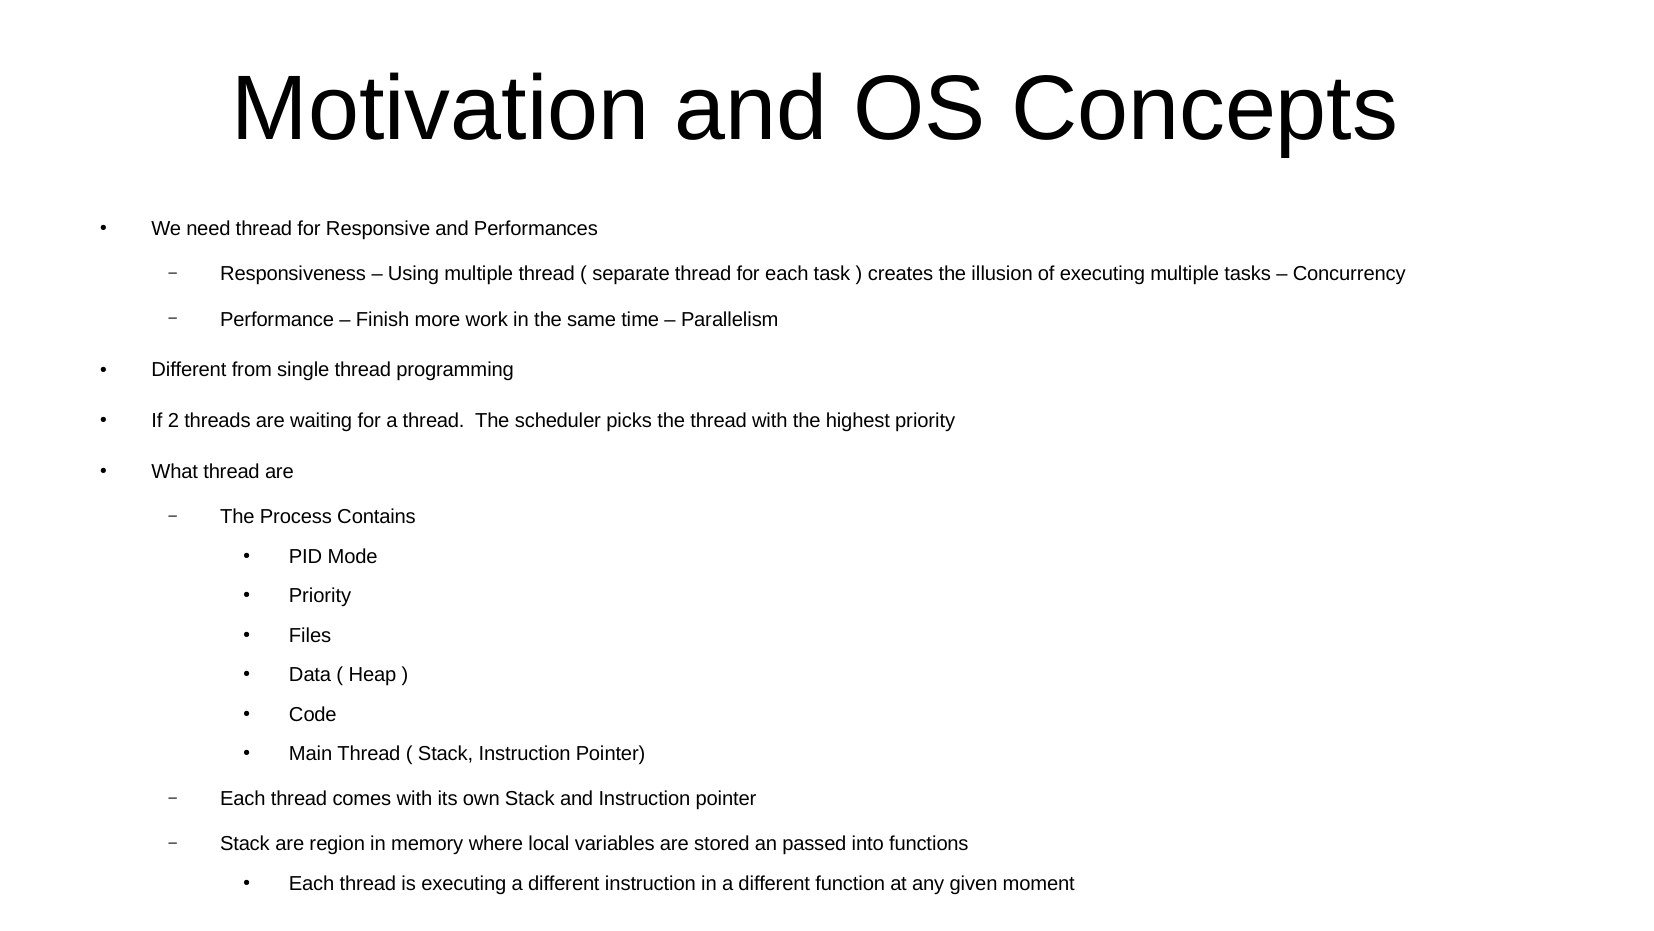

# Motivation and OS Concepts
We need thread for Responsive and Performances
Responsiveness – Using multiple thread ( separate thread for each task ) creates the illusion of executing multiple tasks – Concurrency
Performance – Finish more work in the same time – Parallelism
Different from single thread programming
If 2 threads are waiting for a thread. The scheduler picks the thread with the highest priority
What thread are
The Process Contains
PID Mode
Priority
Files
Data ( Heap )
Code
Main Thread ( Stack, Instruction Pointer)
Each thread comes with its own Stack and Instruction pointer
Stack are region in memory where local variables are stored an passed into functions
Each thread is executing a different instruction in a different function at any given moment